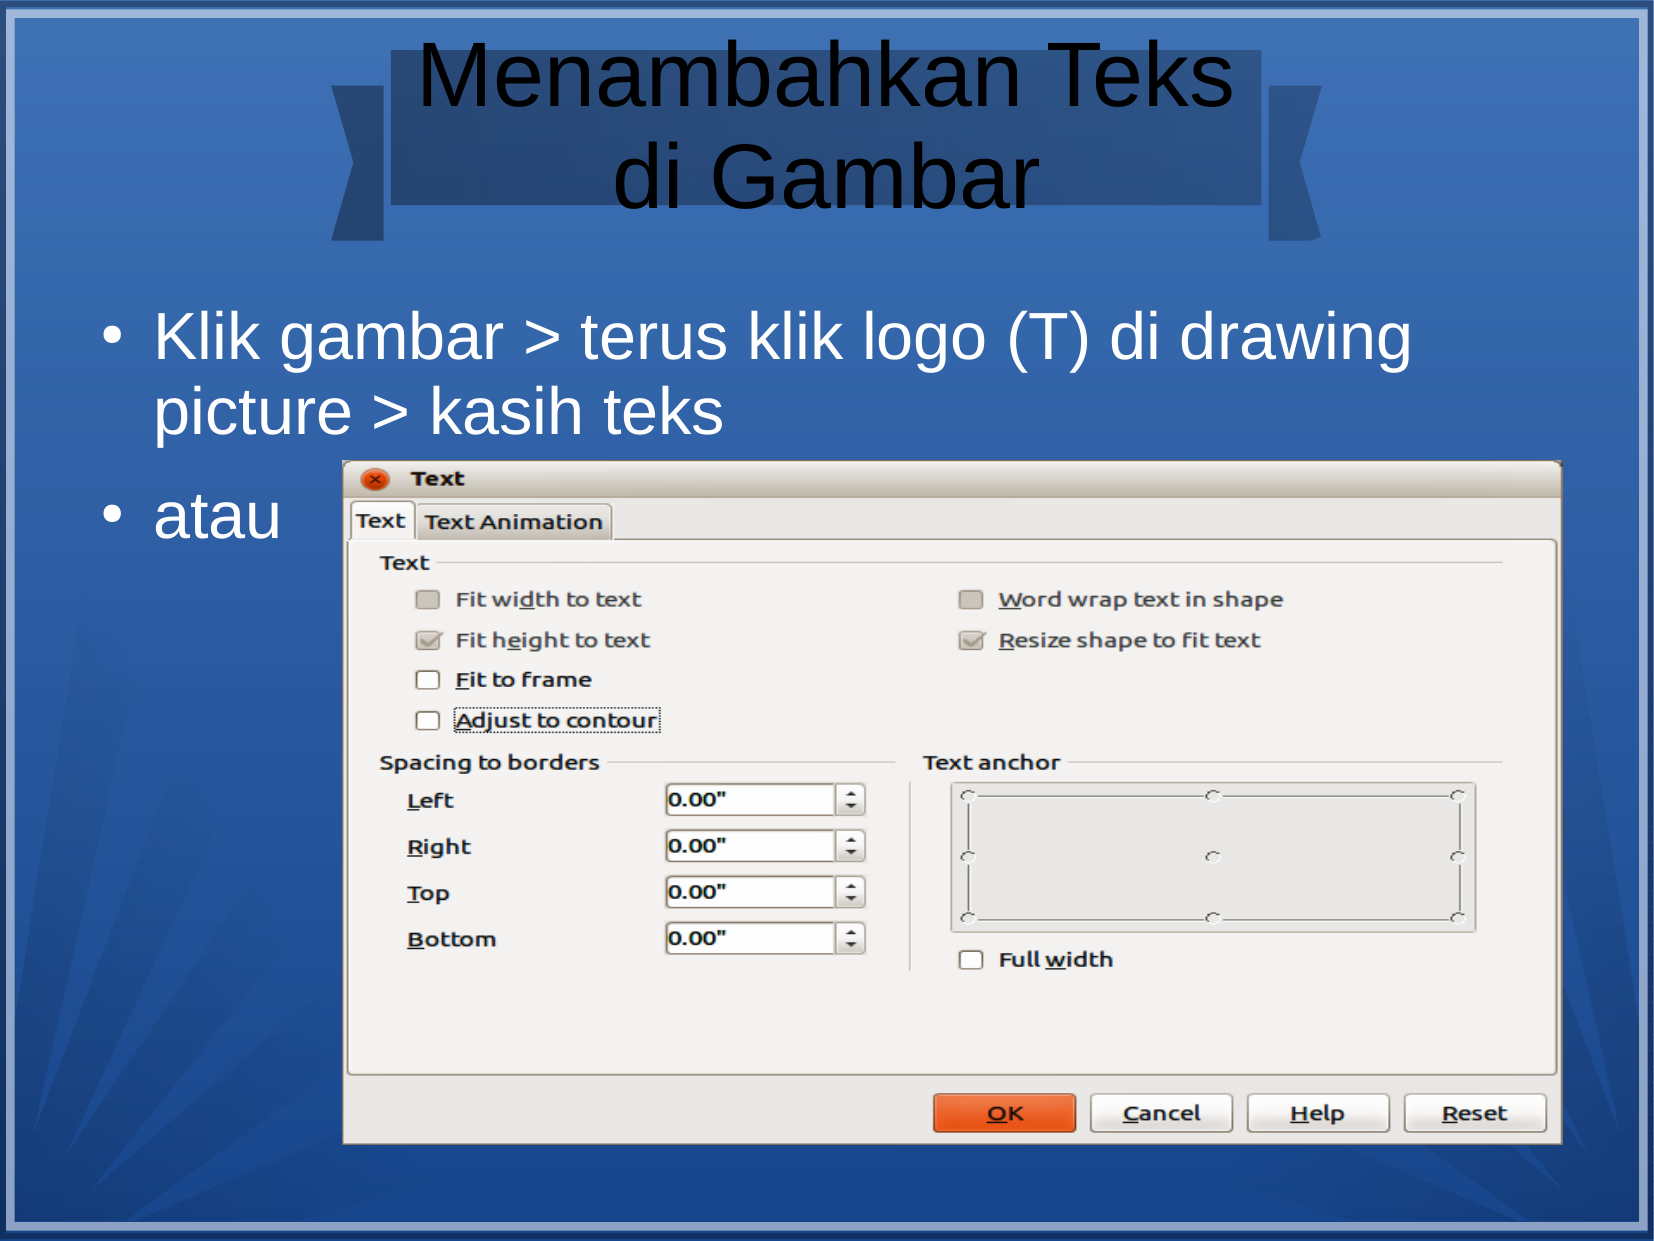

# Menambahkan Teks di Gambar
Klik gambar > terus klik logo (T) di drawing picture > kasih teks
atau